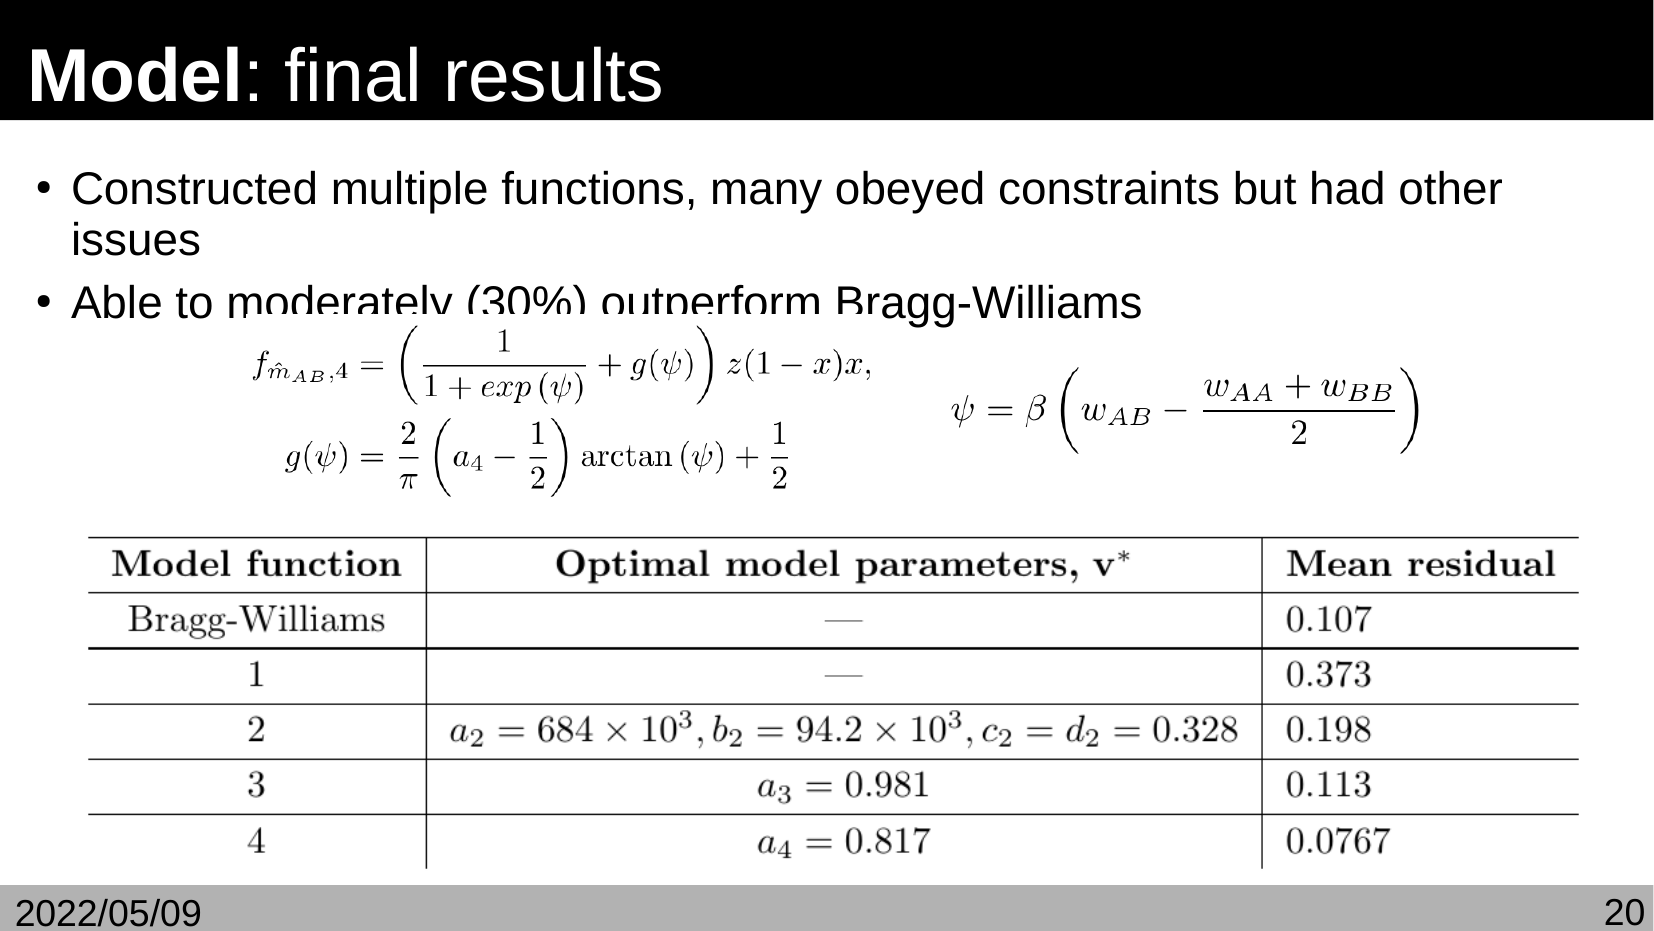

Model: final results
Constructed multiple functions, many obeyed constraints but had other issues
Able to moderately (30%) outperform Bragg-Williams
2022/05/09